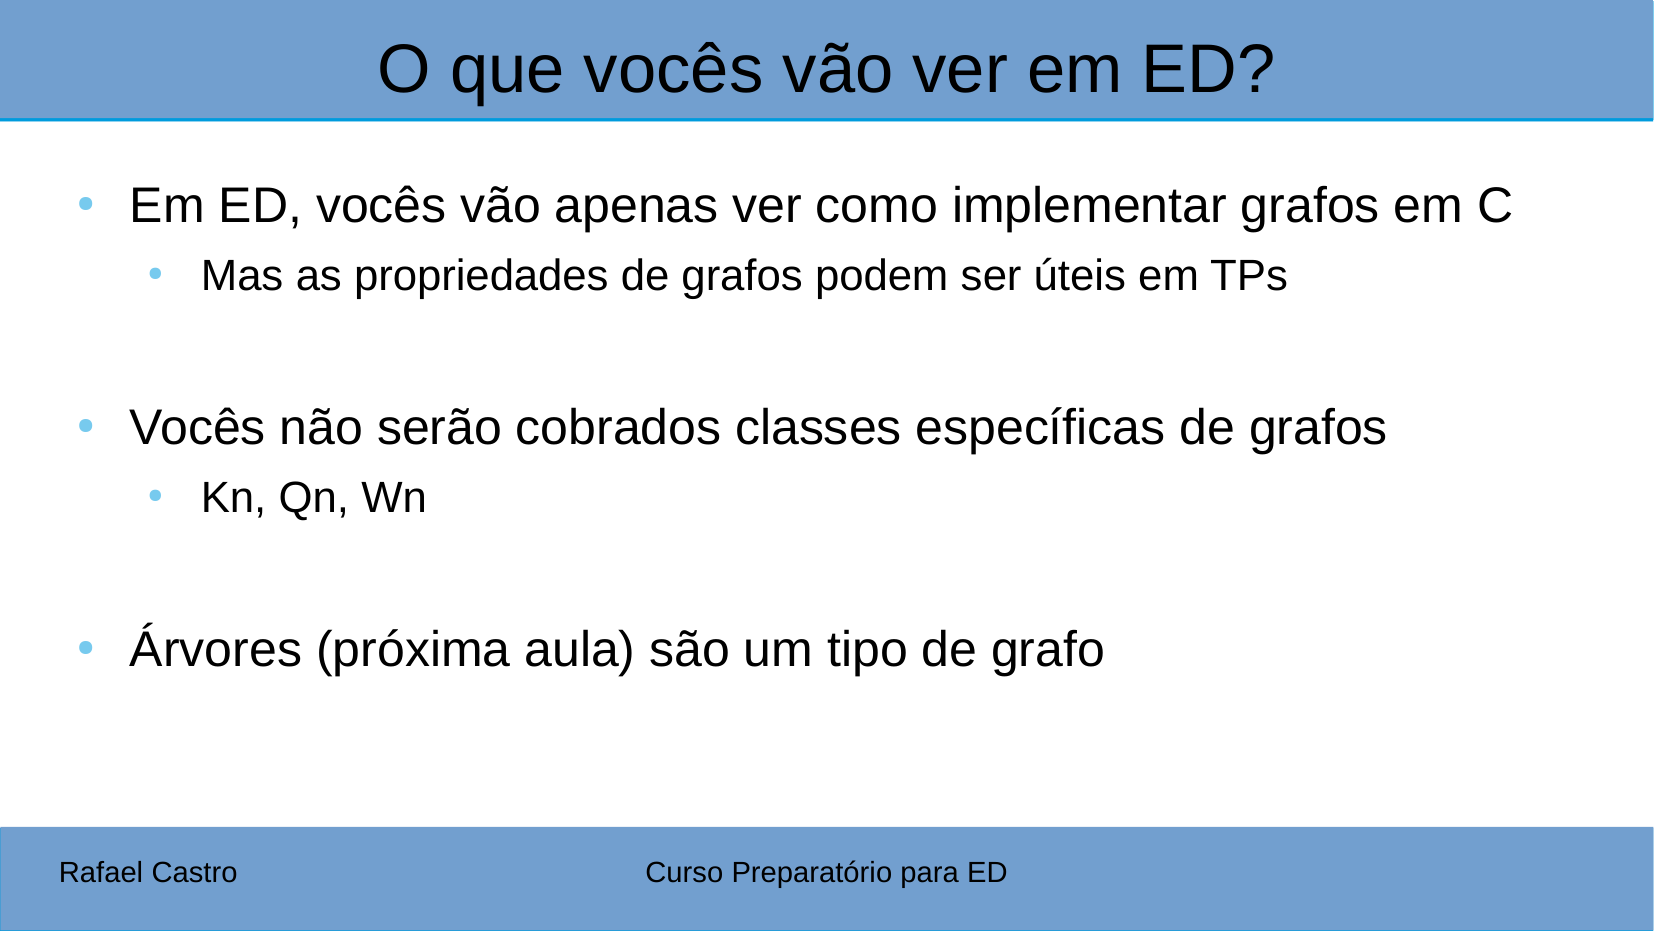

# O que vocês vão ver em ED?
Em ED, vocês vão apenas ver como implementar grafos em C
Mas as propriedades de grafos podem ser úteis em TPs
Vocês não serão cobrados classes específicas de grafos
Kn, Qn, Wn
Árvores (próxima aula) são um tipo de grafo
Curso Preparatório para ED